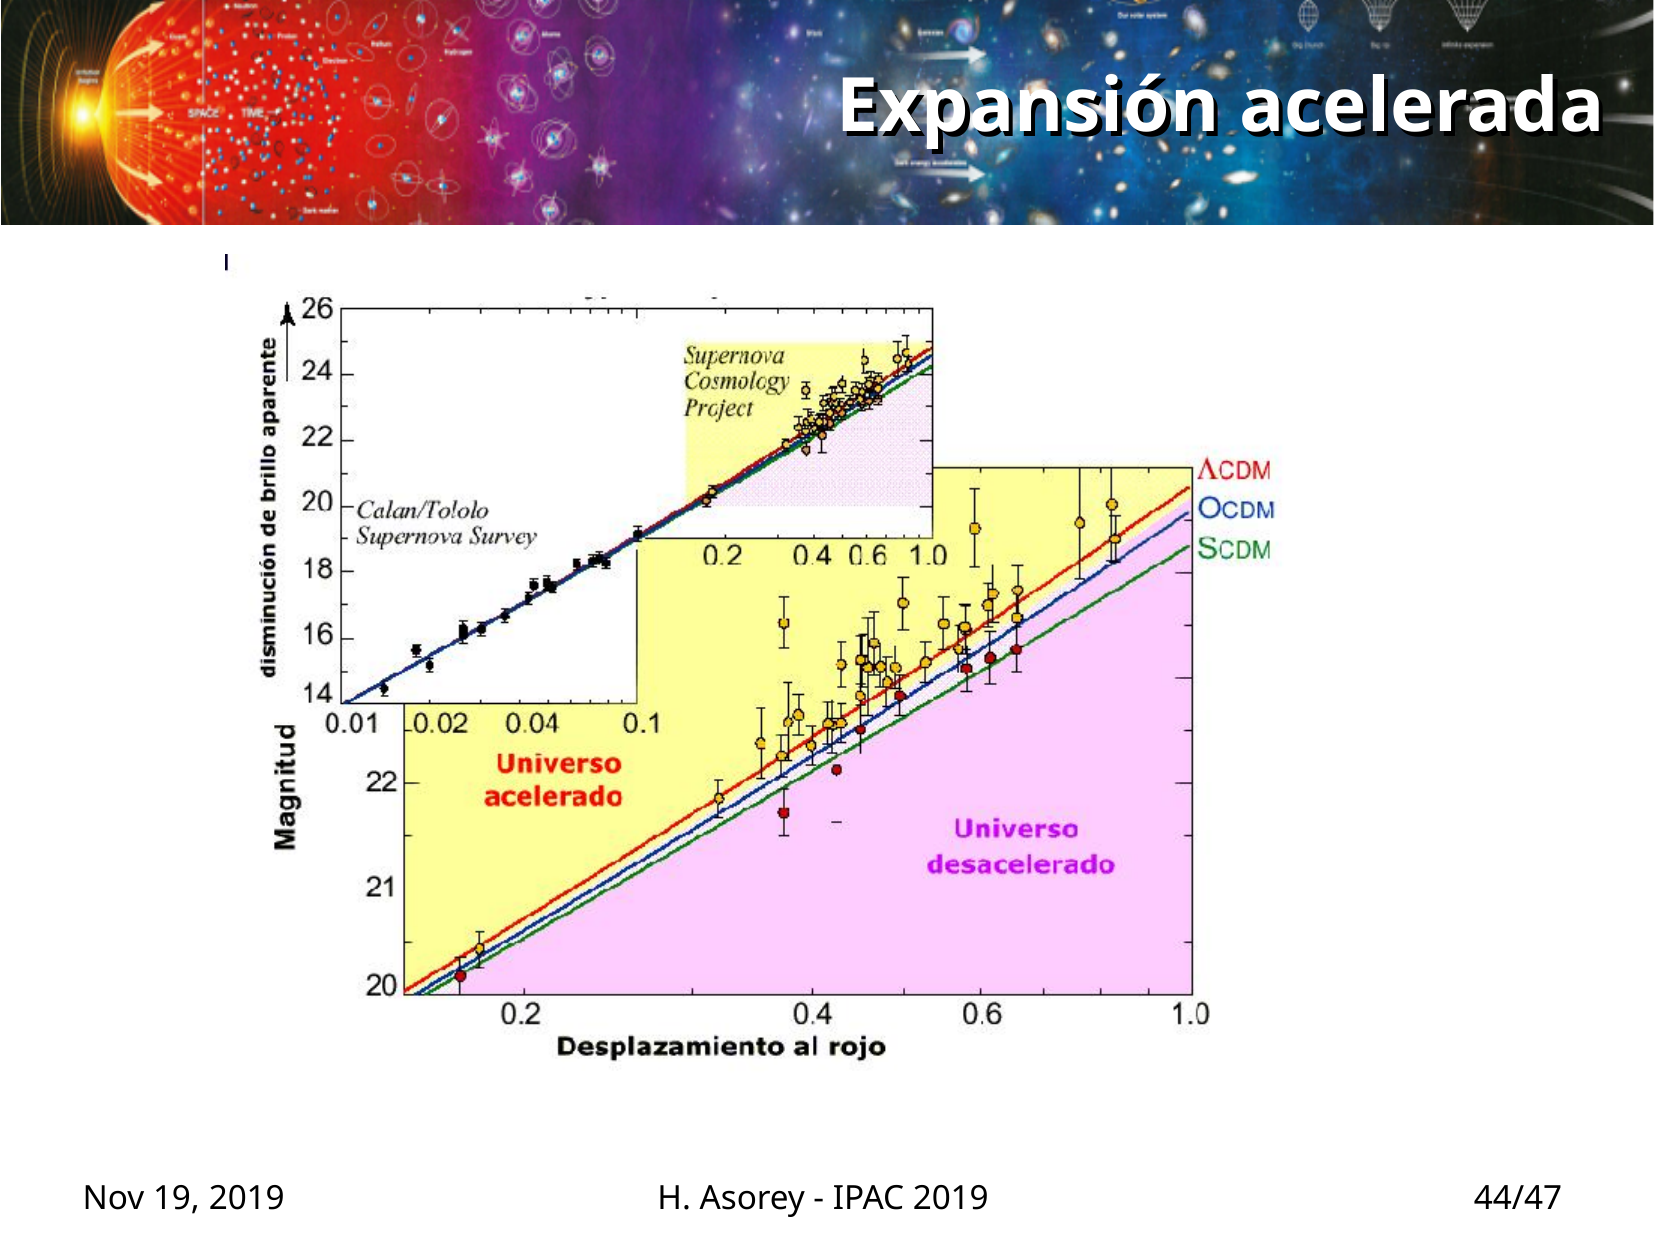

# Expansión acelerada
Nov 19, 2019
H. Asorey - IPAC 2019
44